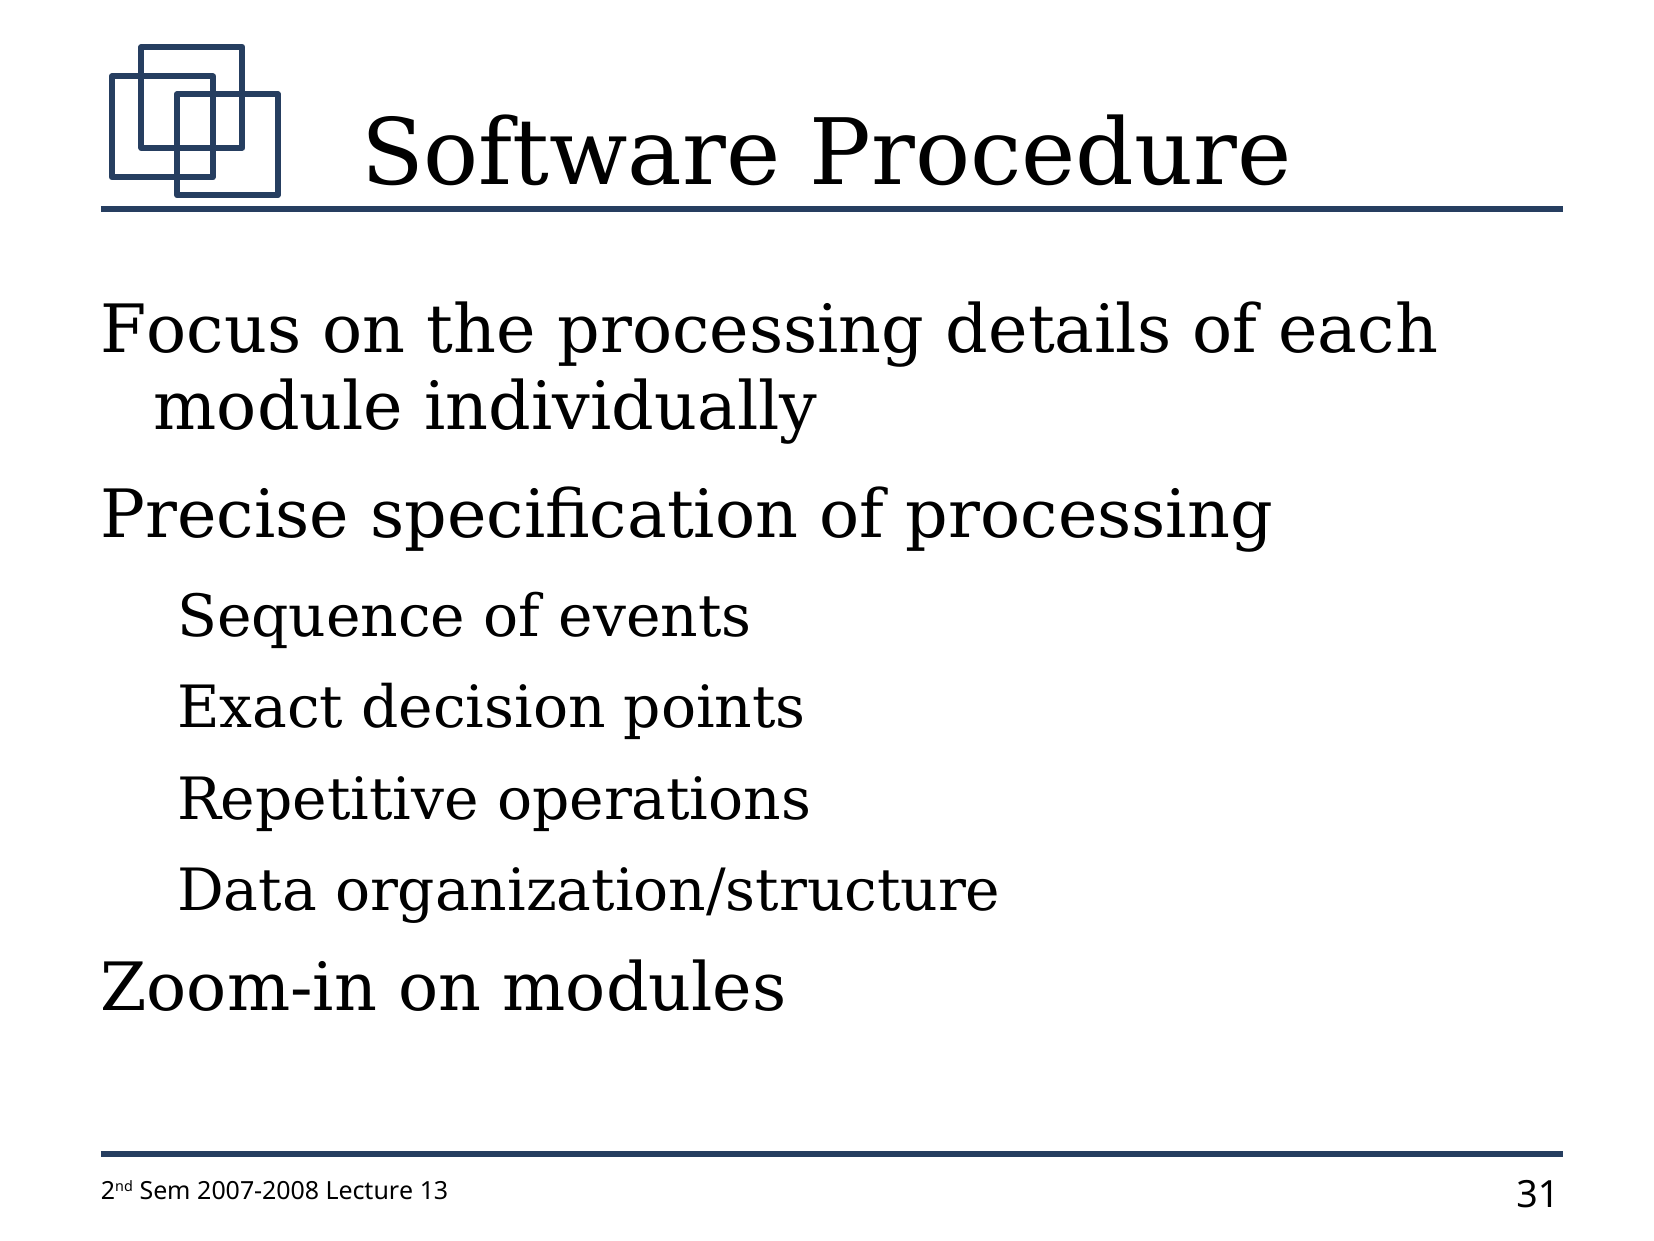

# Software Procedure
Focus on the processing details of each module individually
Precise specification of processing
Sequence of events
Exact decision points
Repetitive operations
Data organization/structure
Zoom-in on modules